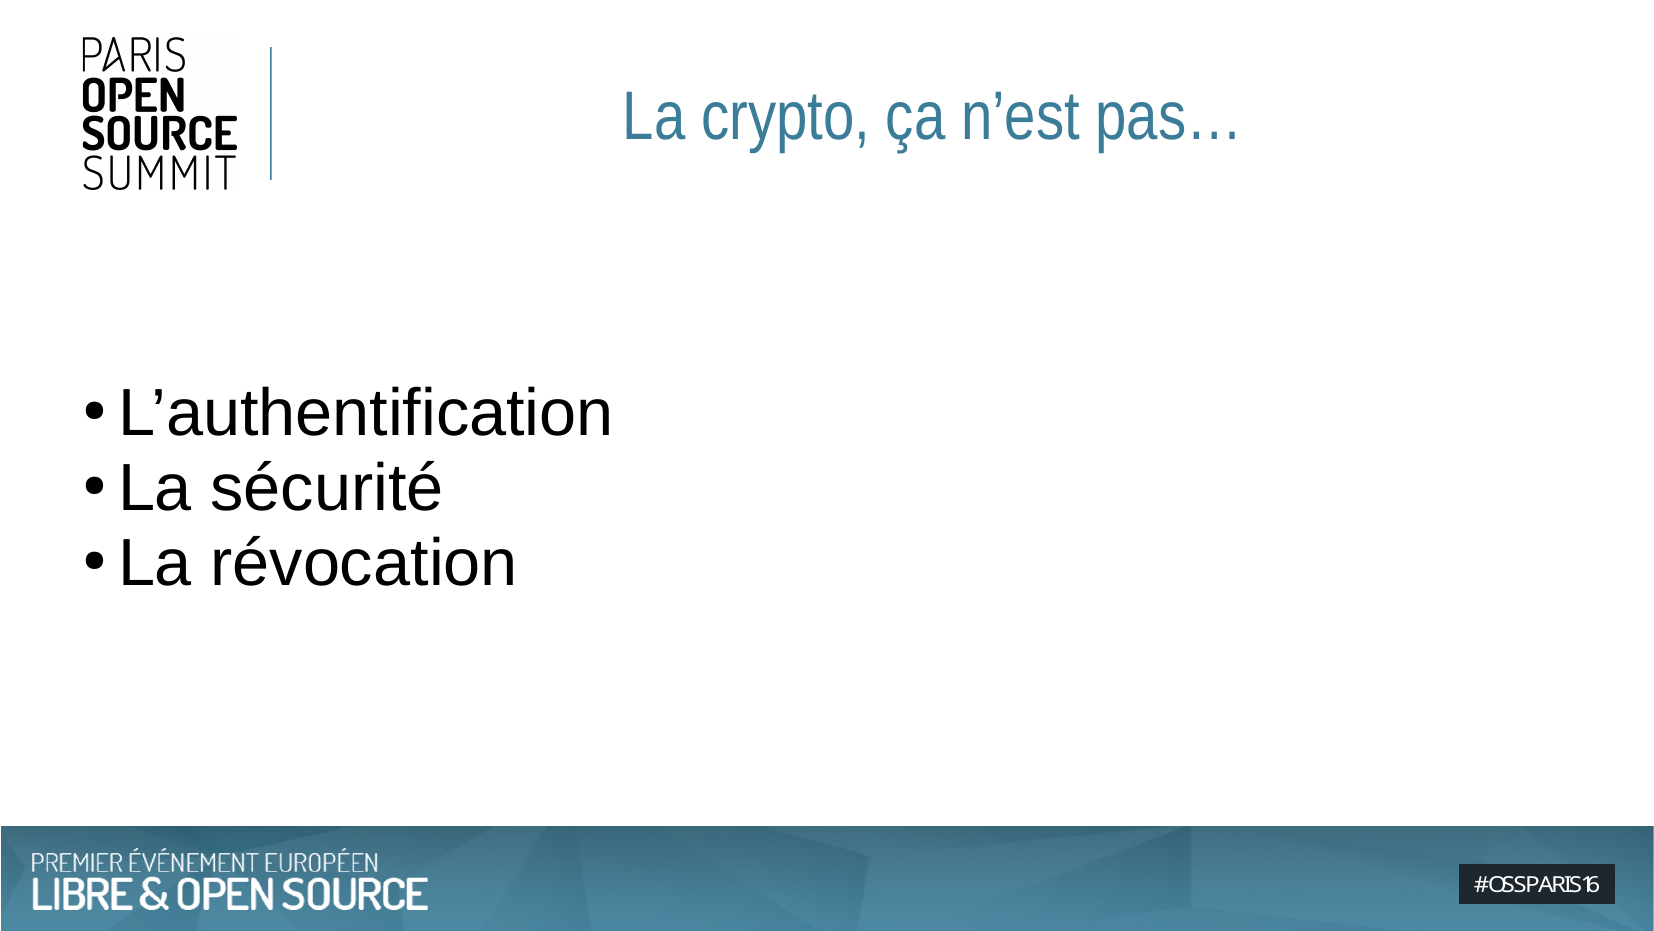

# La crypto, ça n’est pas…
L’authentification
La sécurité
La révocation